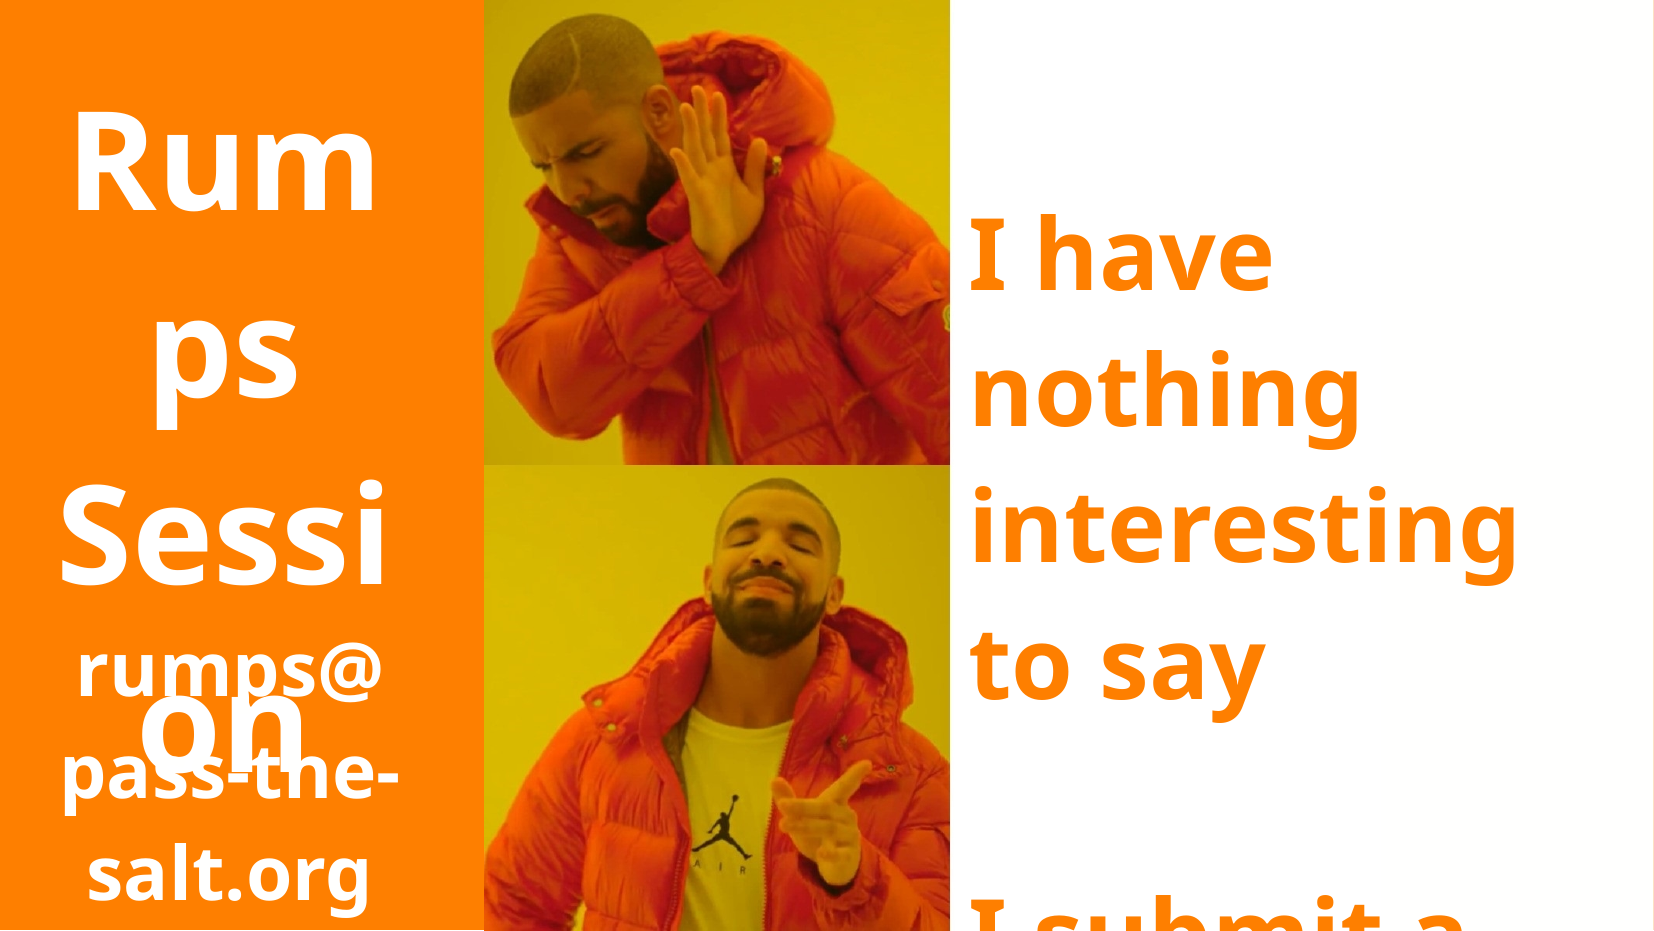

I have nothing interesting to say
I submit a rump
& I get a collector speaker sticker!
# Rumps Session
rumps@
pass-the-salt.org